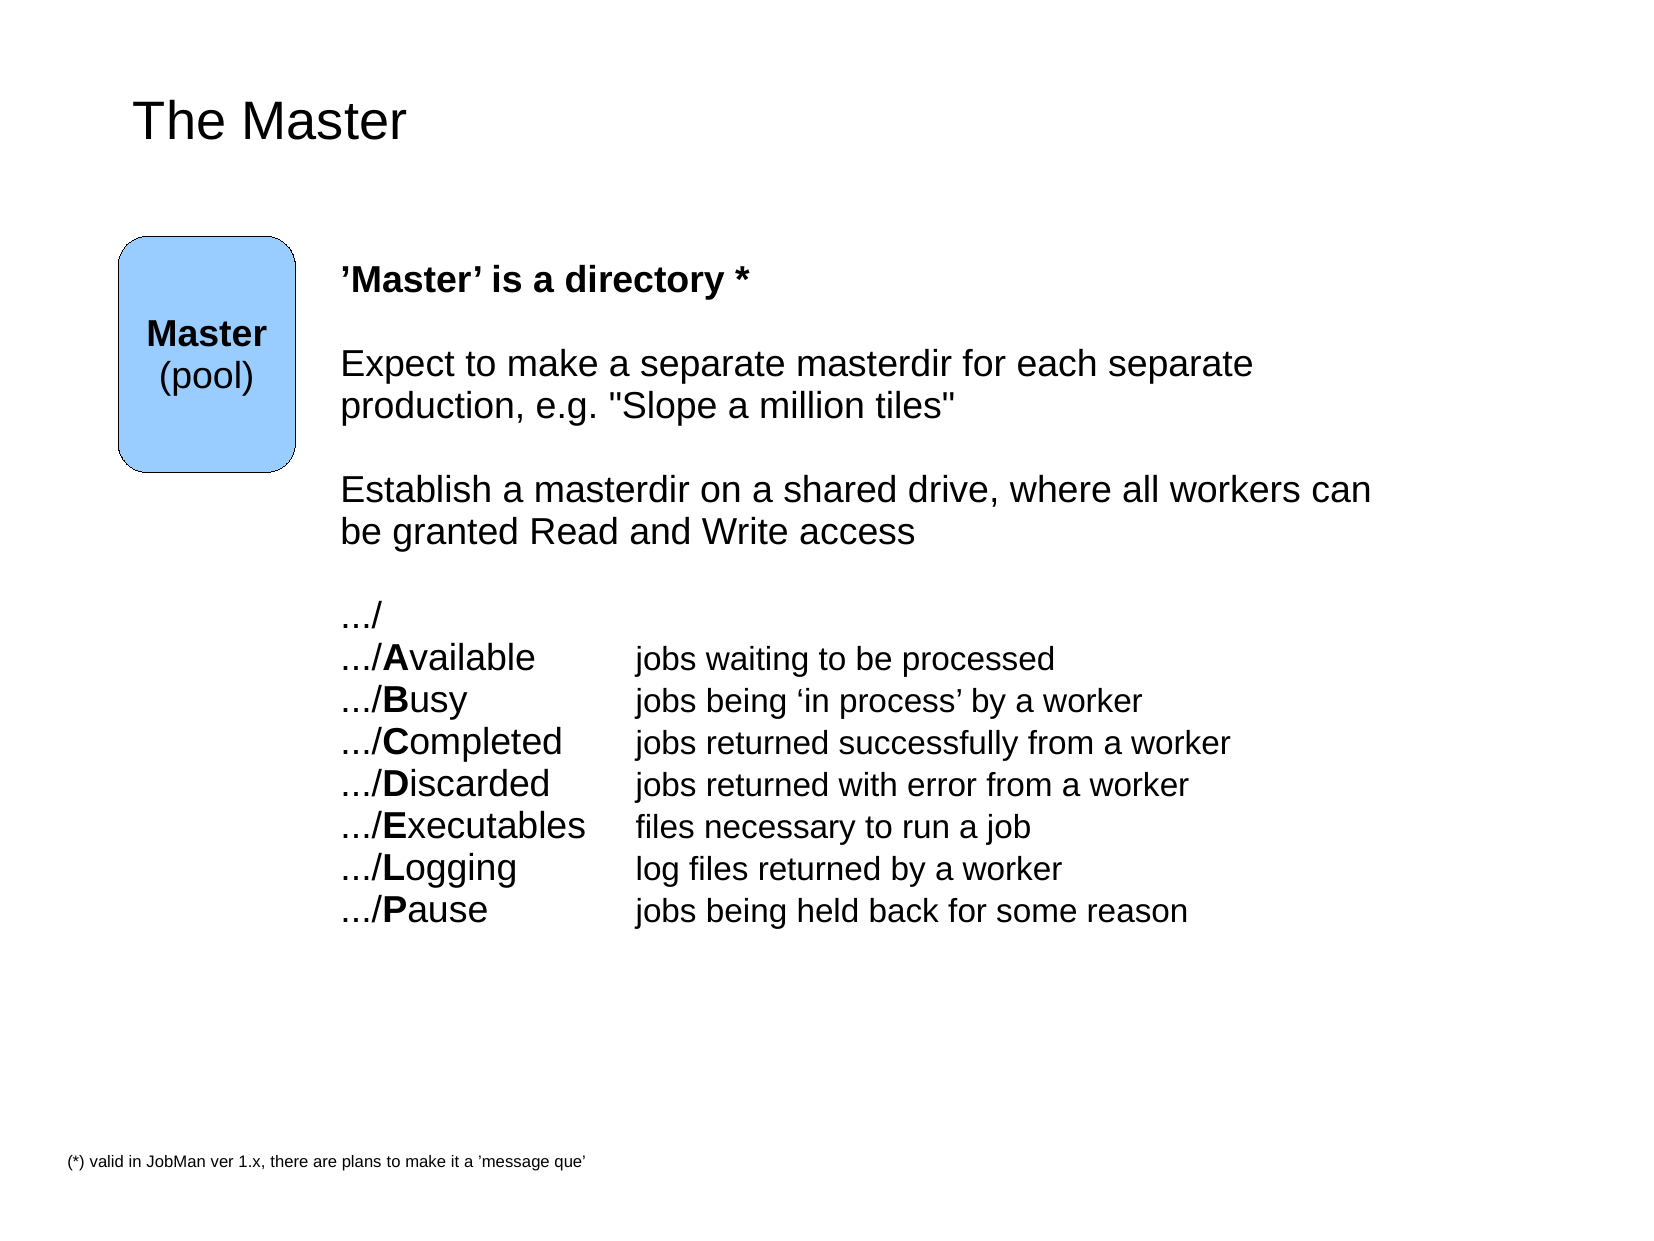

The Master
Master
(pool)
’Master’ is a directory *
Expect to make a separate masterdir for each separate production, e.g. "Slope a million tiles"
Establish a masterdir on a shared drive, where all workers can be granted Read and Write access
.../
.../Available		jobs waiting to be processed
.../Busy			jobs being ‘in process’ by a worker
.../Completed	jobs returned successfully from a worker
.../Discarded		jobs returned with error from a worker
.../Executables	files necessary to run a job
.../Logging		log files returned by a worker
.../Pause		jobs being held back for some reason
(*) valid in JobMan ver 1.x, there are plans to make it a ’message que’